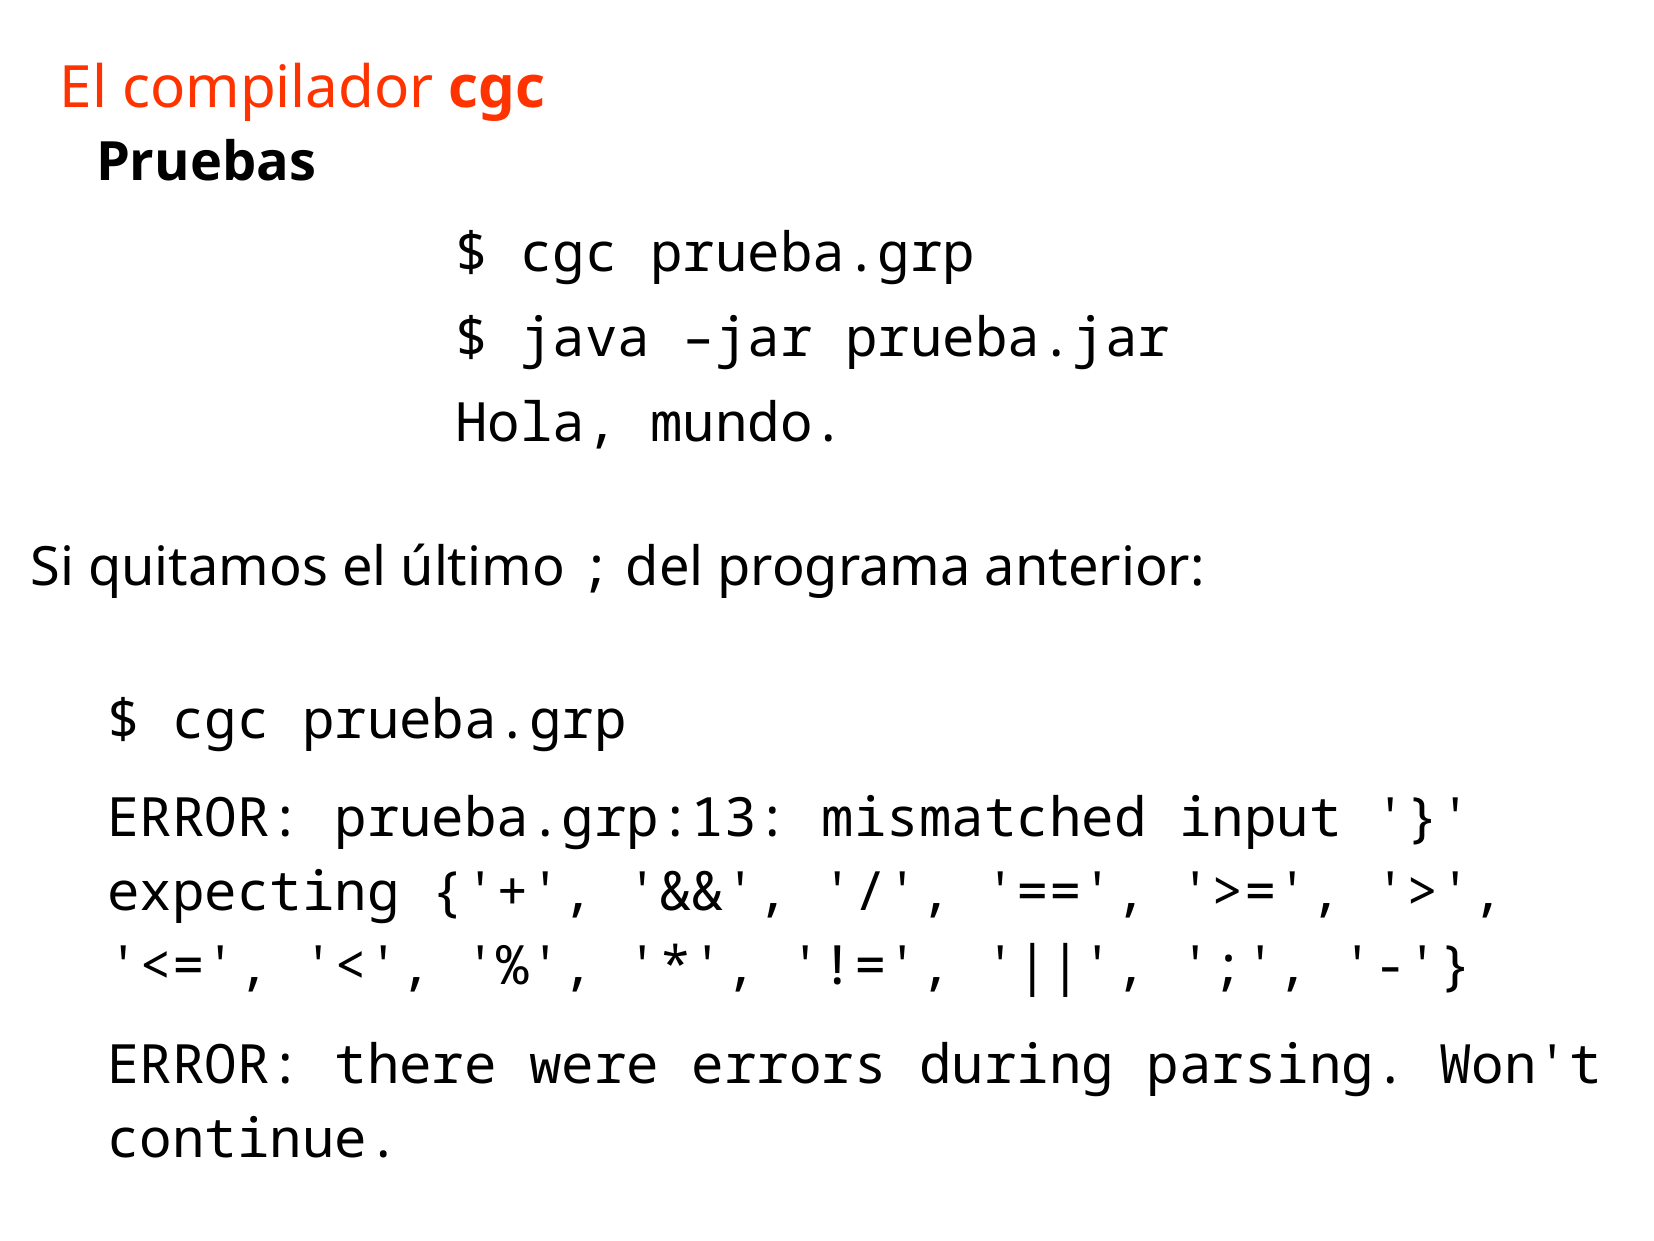

El compilador cgc
Pruebas
$ cgc prueba.grp
$ java –jar prueba.jar
Hola, mundo.
Si quitamos el último ; del programa anterior:
$ cgc prueba.grp
ERROR: prueba.grp:13: mismatched input '}' expecting {'+', '&&', '/', '==', '>=', '>', '<=', '<', '%', '*', '!=', '||', ';', '-'}
ERROR: there were errors during parsing. Won't continue.